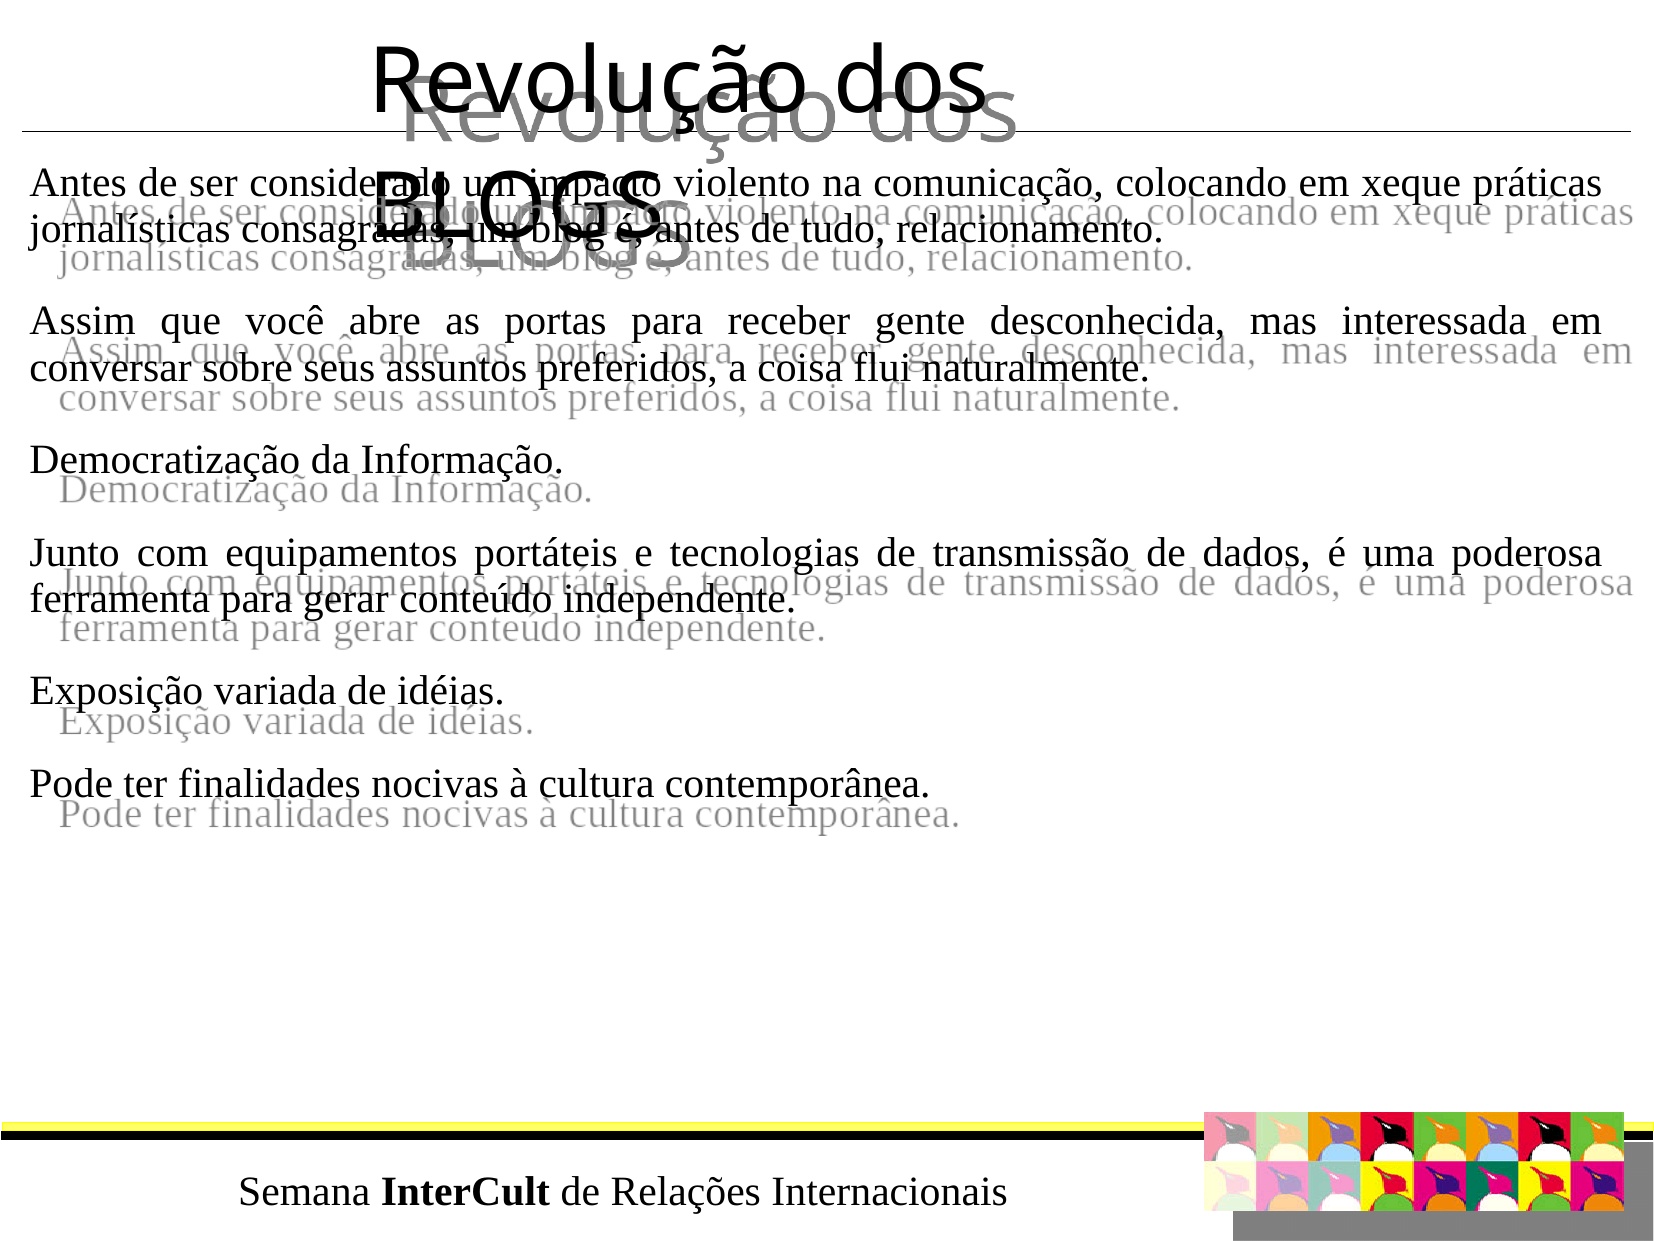

Revolução dos BLOGS
Antes de ser considerado um impacto violento na comunicação, colocando em xeque práticas jornalísticas consagradas, um blog é, antes de tudo, relacionamento.
Assim que você abre as portas para receber gente desconhecida, mas interessada em conversar sobre seus assuntos preferidos, a coisa flui naturalmente.
Democratização da Informação.
Junto com equipamentos portáteis e tecnologias de transmissão de dados, é uma poderosa ferramenta para gerar conteúdo independente.
Exposição variada de idéias.
Pode ter finalidades nocivas à cultura contemporânea.
Semana InterCult de Relações Internacionais